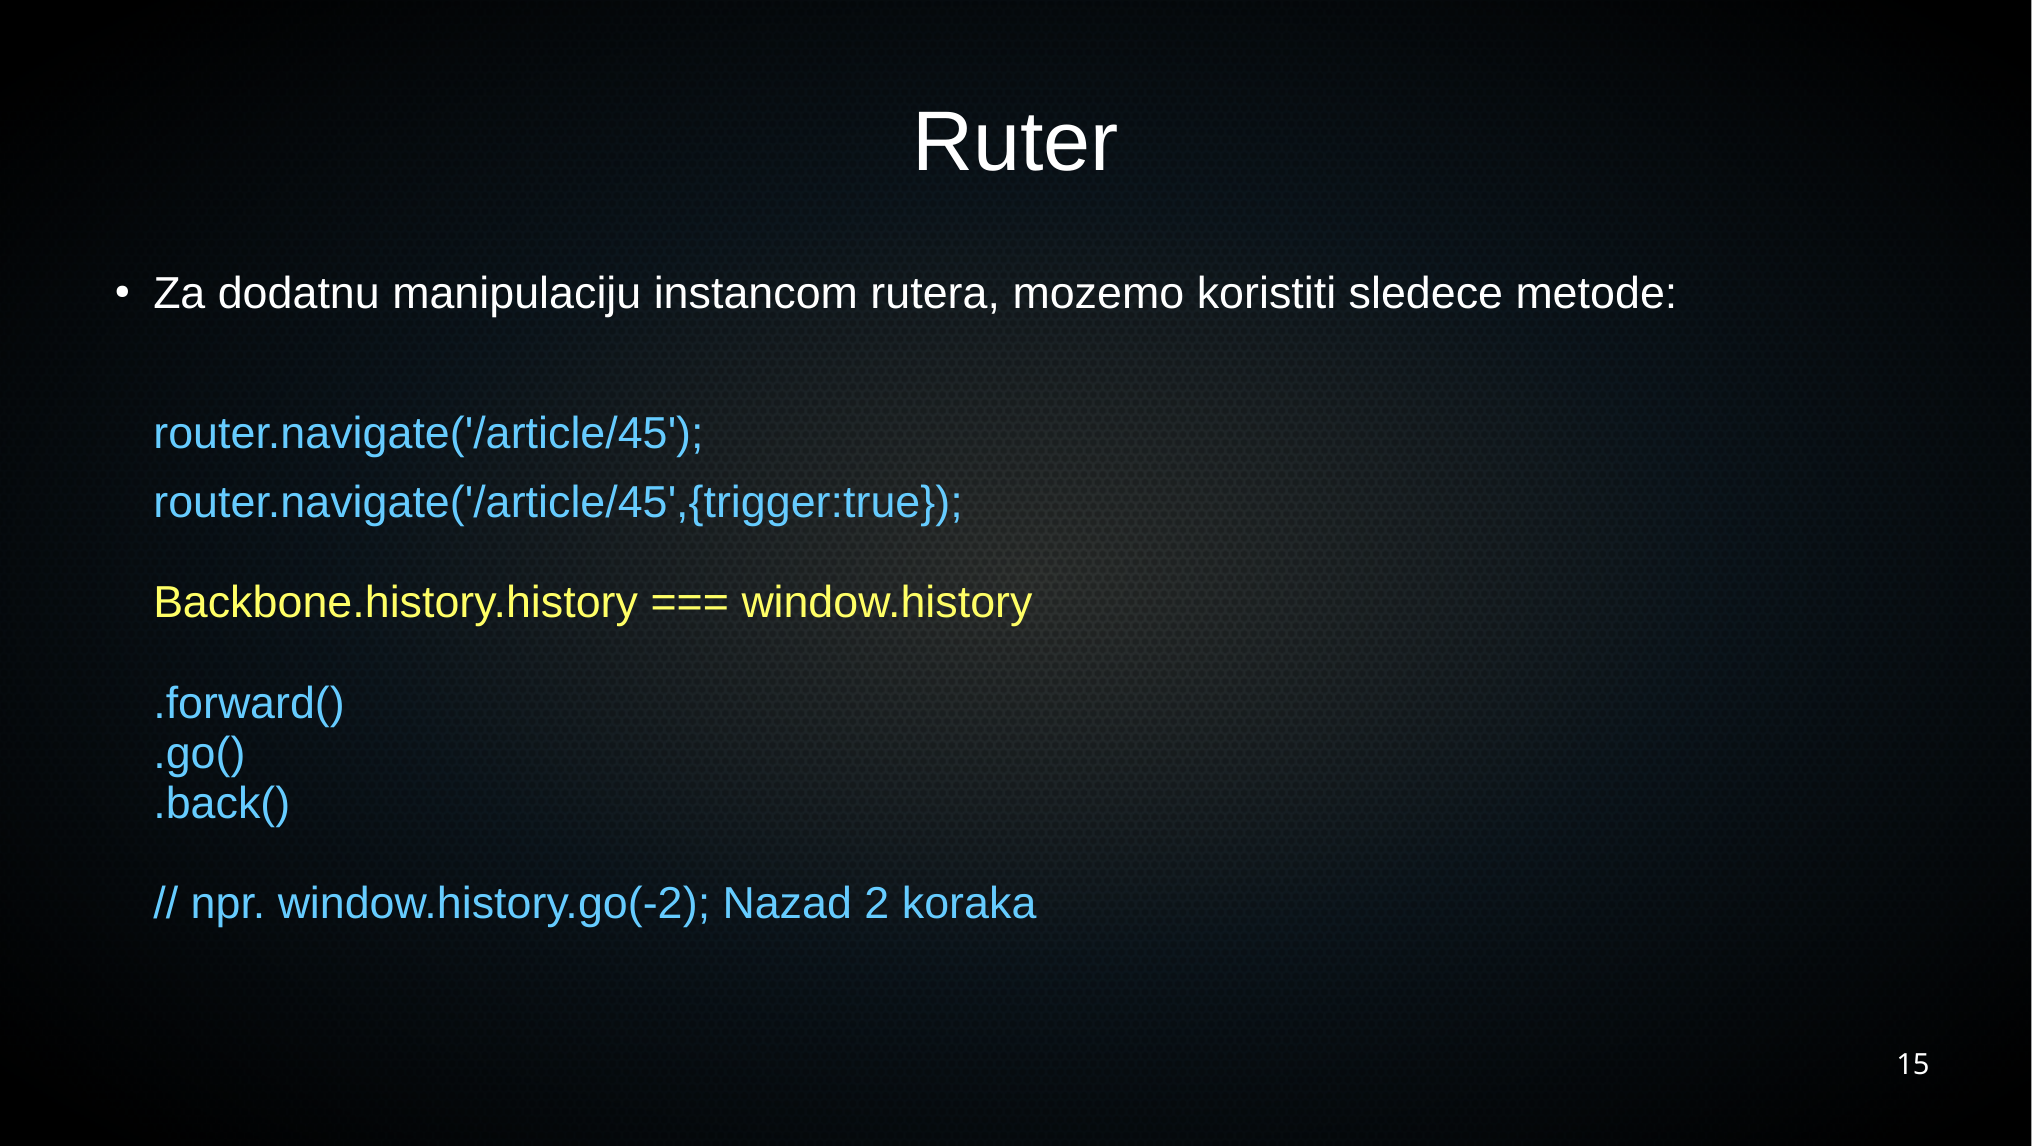

# Ruter
Za dodatnu manipulaciju instancom rutera, mozemo koristiti sledece metode:
router.navigate('/article/45');
router.navigate('/article/45',{trigger:true});
Backbone.history.history === window.history
.forward()
.go()
.back()
// npr. window.history.go(-2); Nazad 2 koraka
15